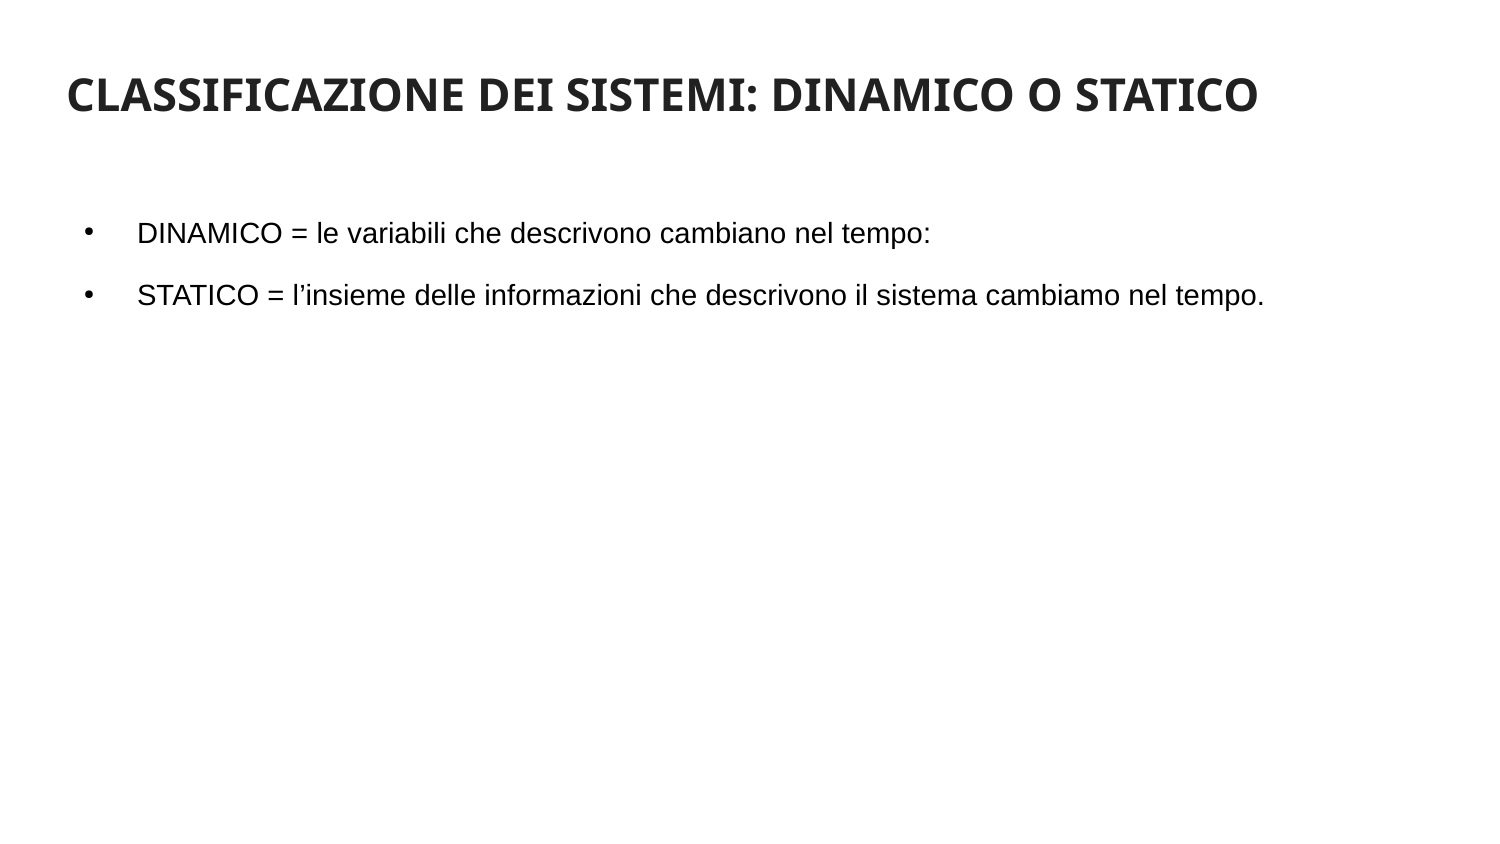

# CLASSIFICAZIONE DEI SISTEMI: DINAMICO O STATICO
DINAMICO = le variabili che descrivono cambiano nel tempo:
STATICO = l’insieme delle informazioni che descrivono il sistema cambiamo nel tempo.